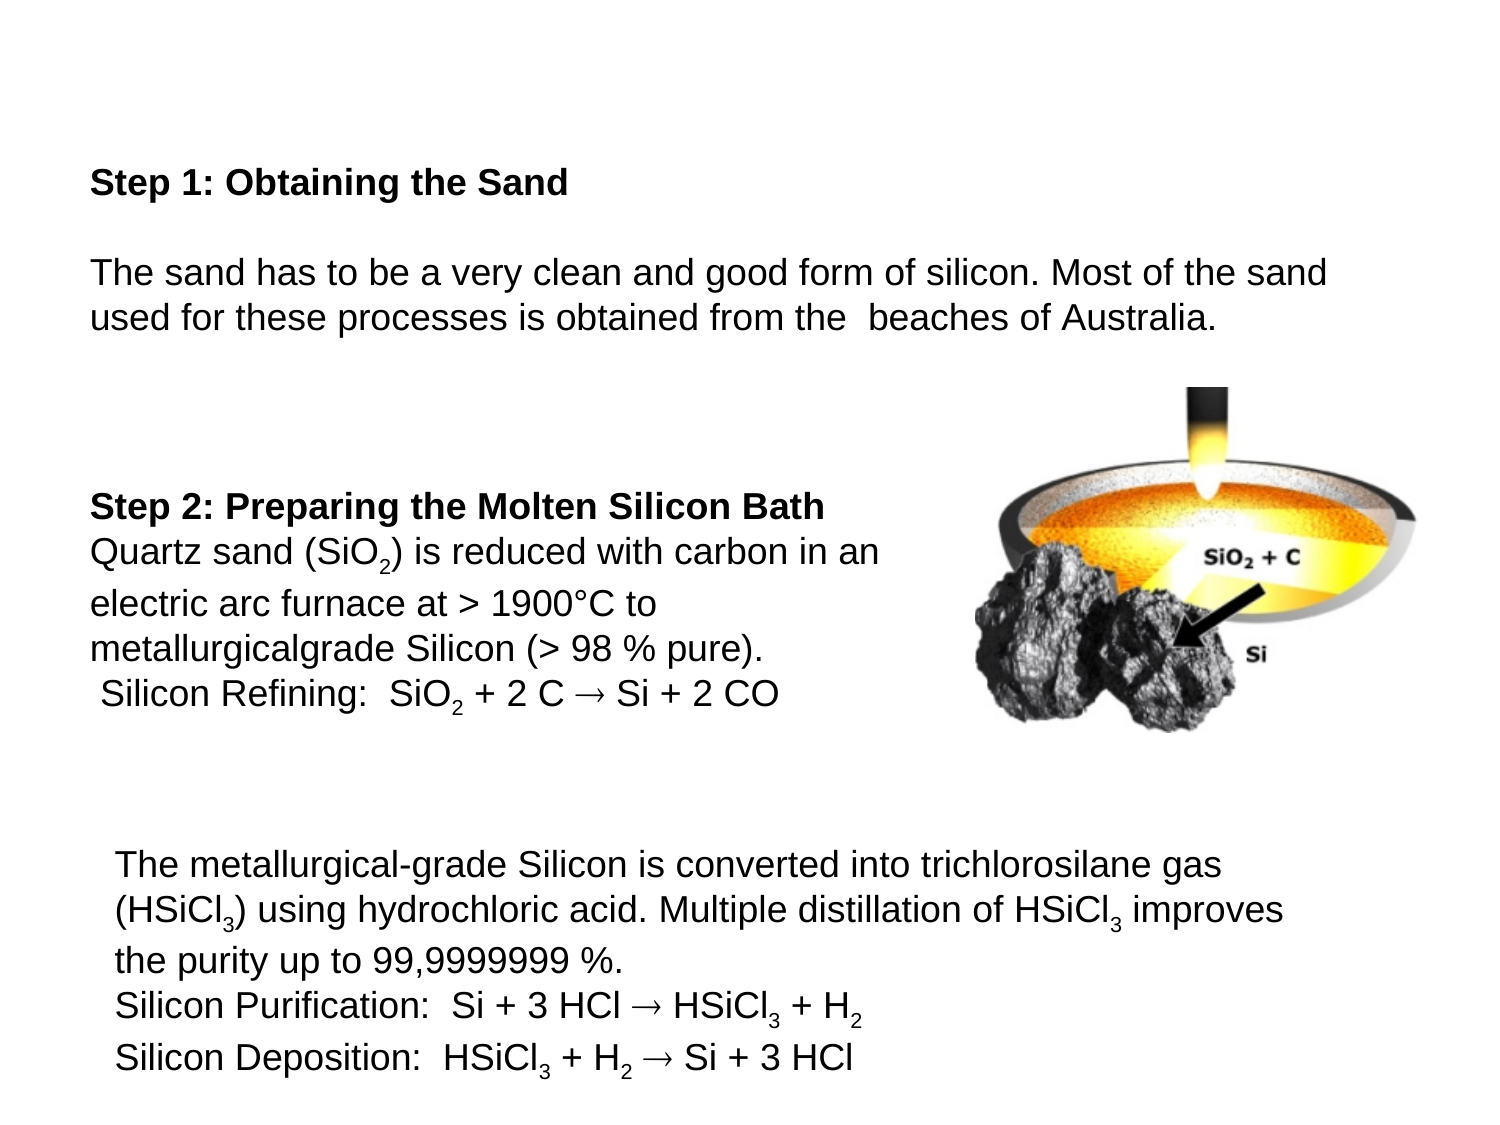

Step 1: Obtaining the Sand
The sand has to be a very clean and good form of silicon. Most of the sand used for these processes is obtained from the beaches of Australia.
Step 2: Preparing the Molten Silicon Bath
Quartz sand (SiO2) is reduced with carbon in an electric arc furnace at > 1900°C to metallurgicalgrade Silicon (> 98 % pure).
 Silicon Refining: SiO2 + 2 C  Si + 2 CO
The metallurgical-grade Silicon is converted into trichlorosilane gas (HSiCl3) using hydrochloric acid. Multiple distillation of HSiCl3 improves the purity up to 99,9999999 %.
Silicon Purification: Si + 3 HCl  HSiCl3 + H2
Silicon Deposition: HSiCl3 + H2  Si + 3 HCl